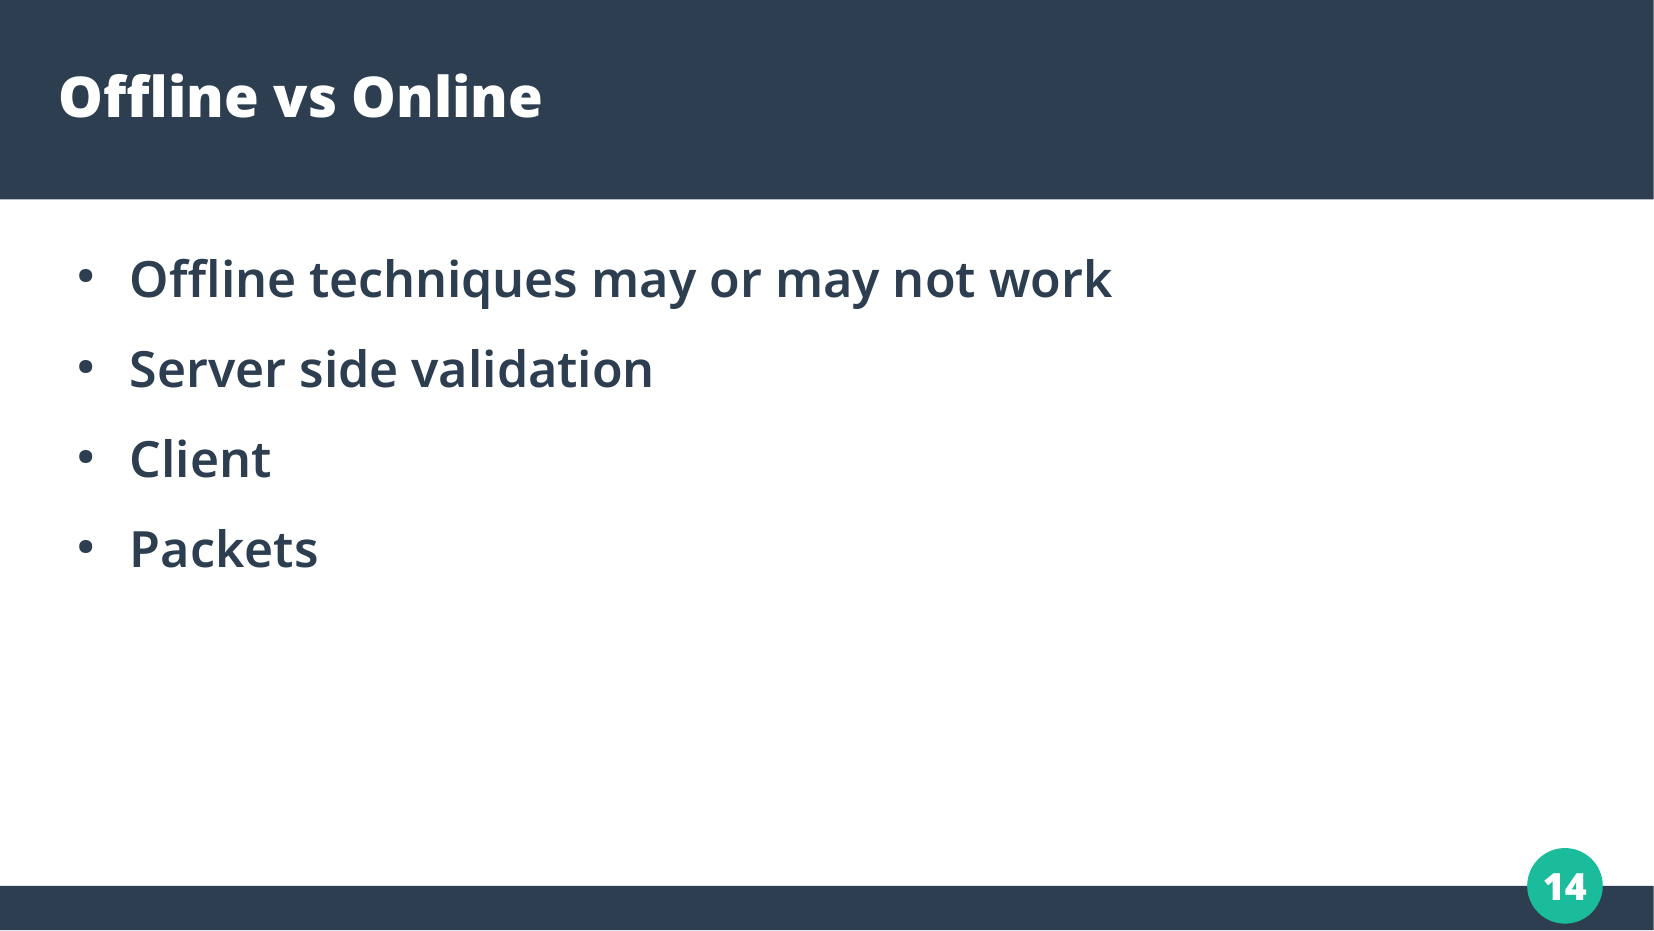

# Offline vs Online
Offline techniques may or may not work
Server side validation
Client
Packets